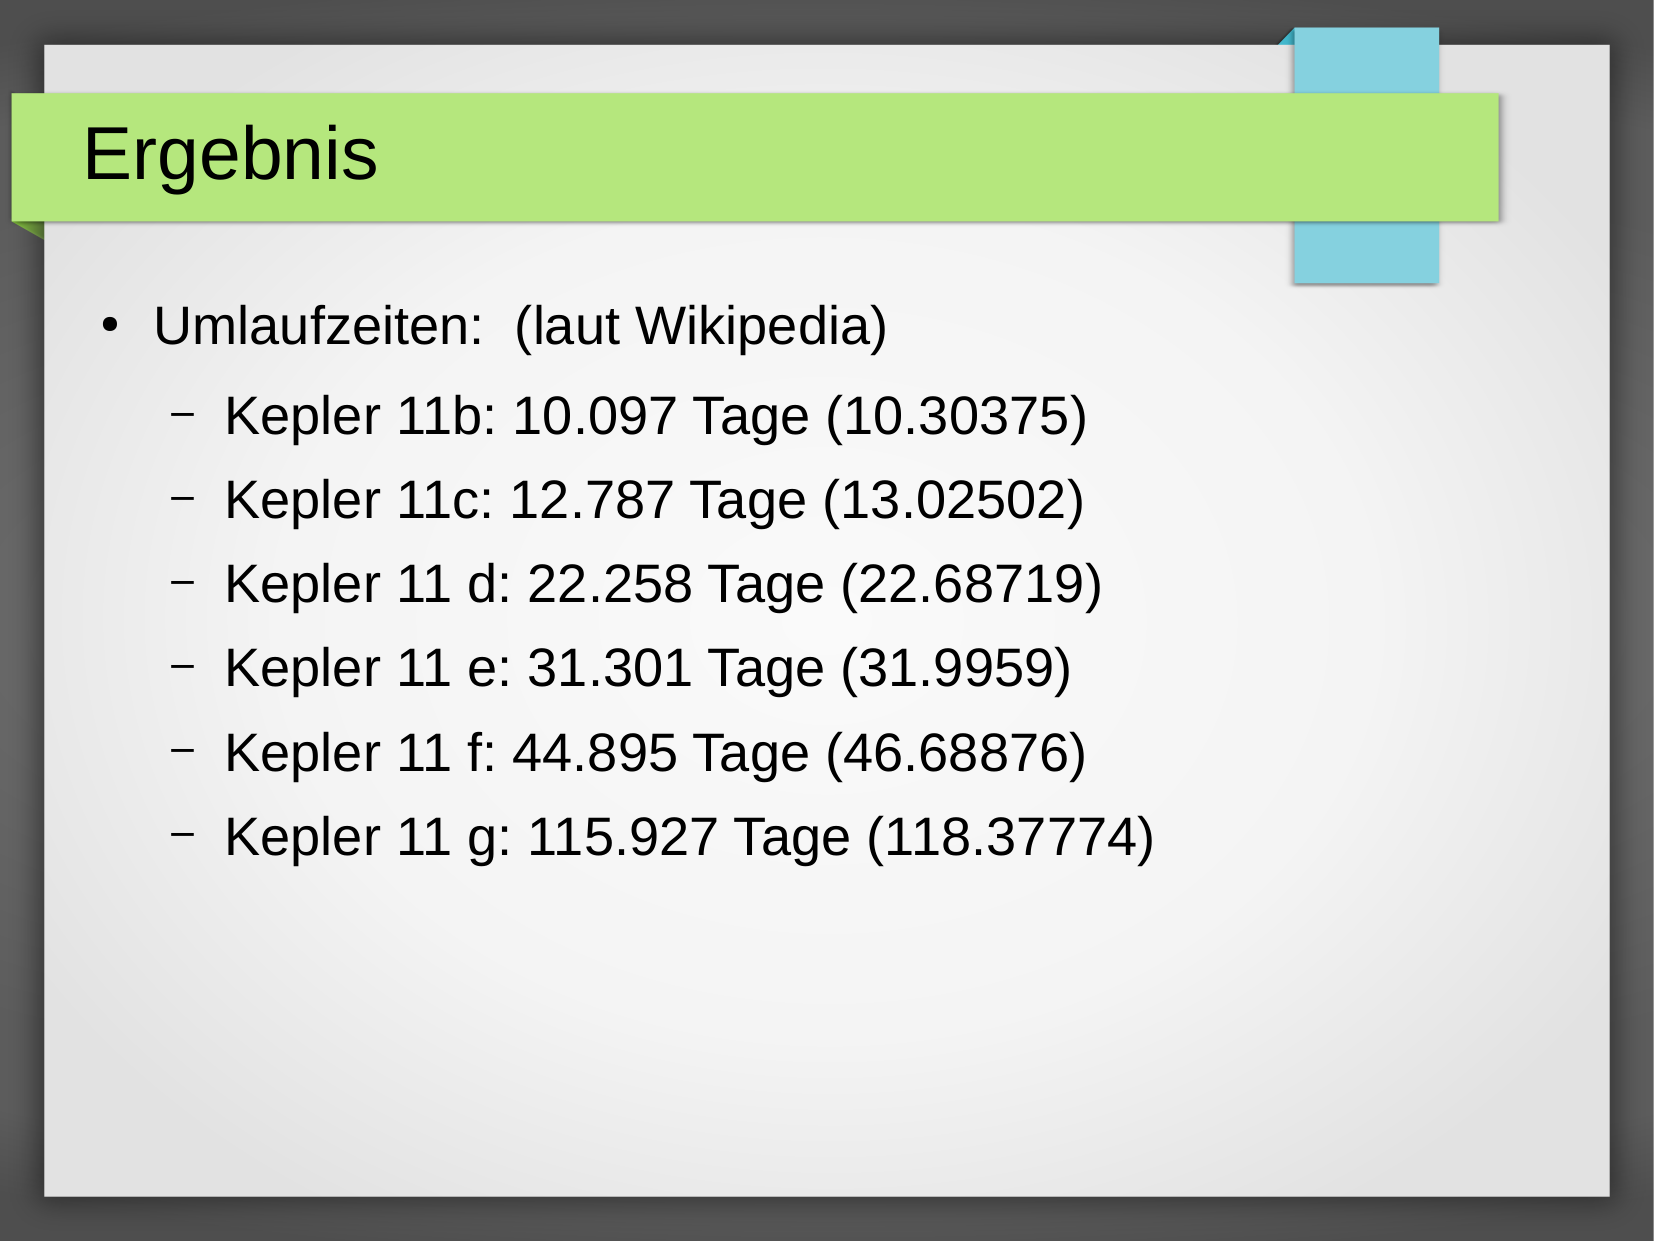

# Ergebnis
Umlaufzeiten: (laut Wikipedia)
Kepler 11b: 10.097 Tage (10.30375)
Kepler 11c: 12.787 Tage (13.02502)
Kepler 11 d: 22.258 Tage (22.68719)
Kepler 11 e: 31.301 Tage (31.9959)
Kepler 11 f: 44.895 Tage (46.68876)
Kepler 11 g: 115.927 Tage (118.37774)